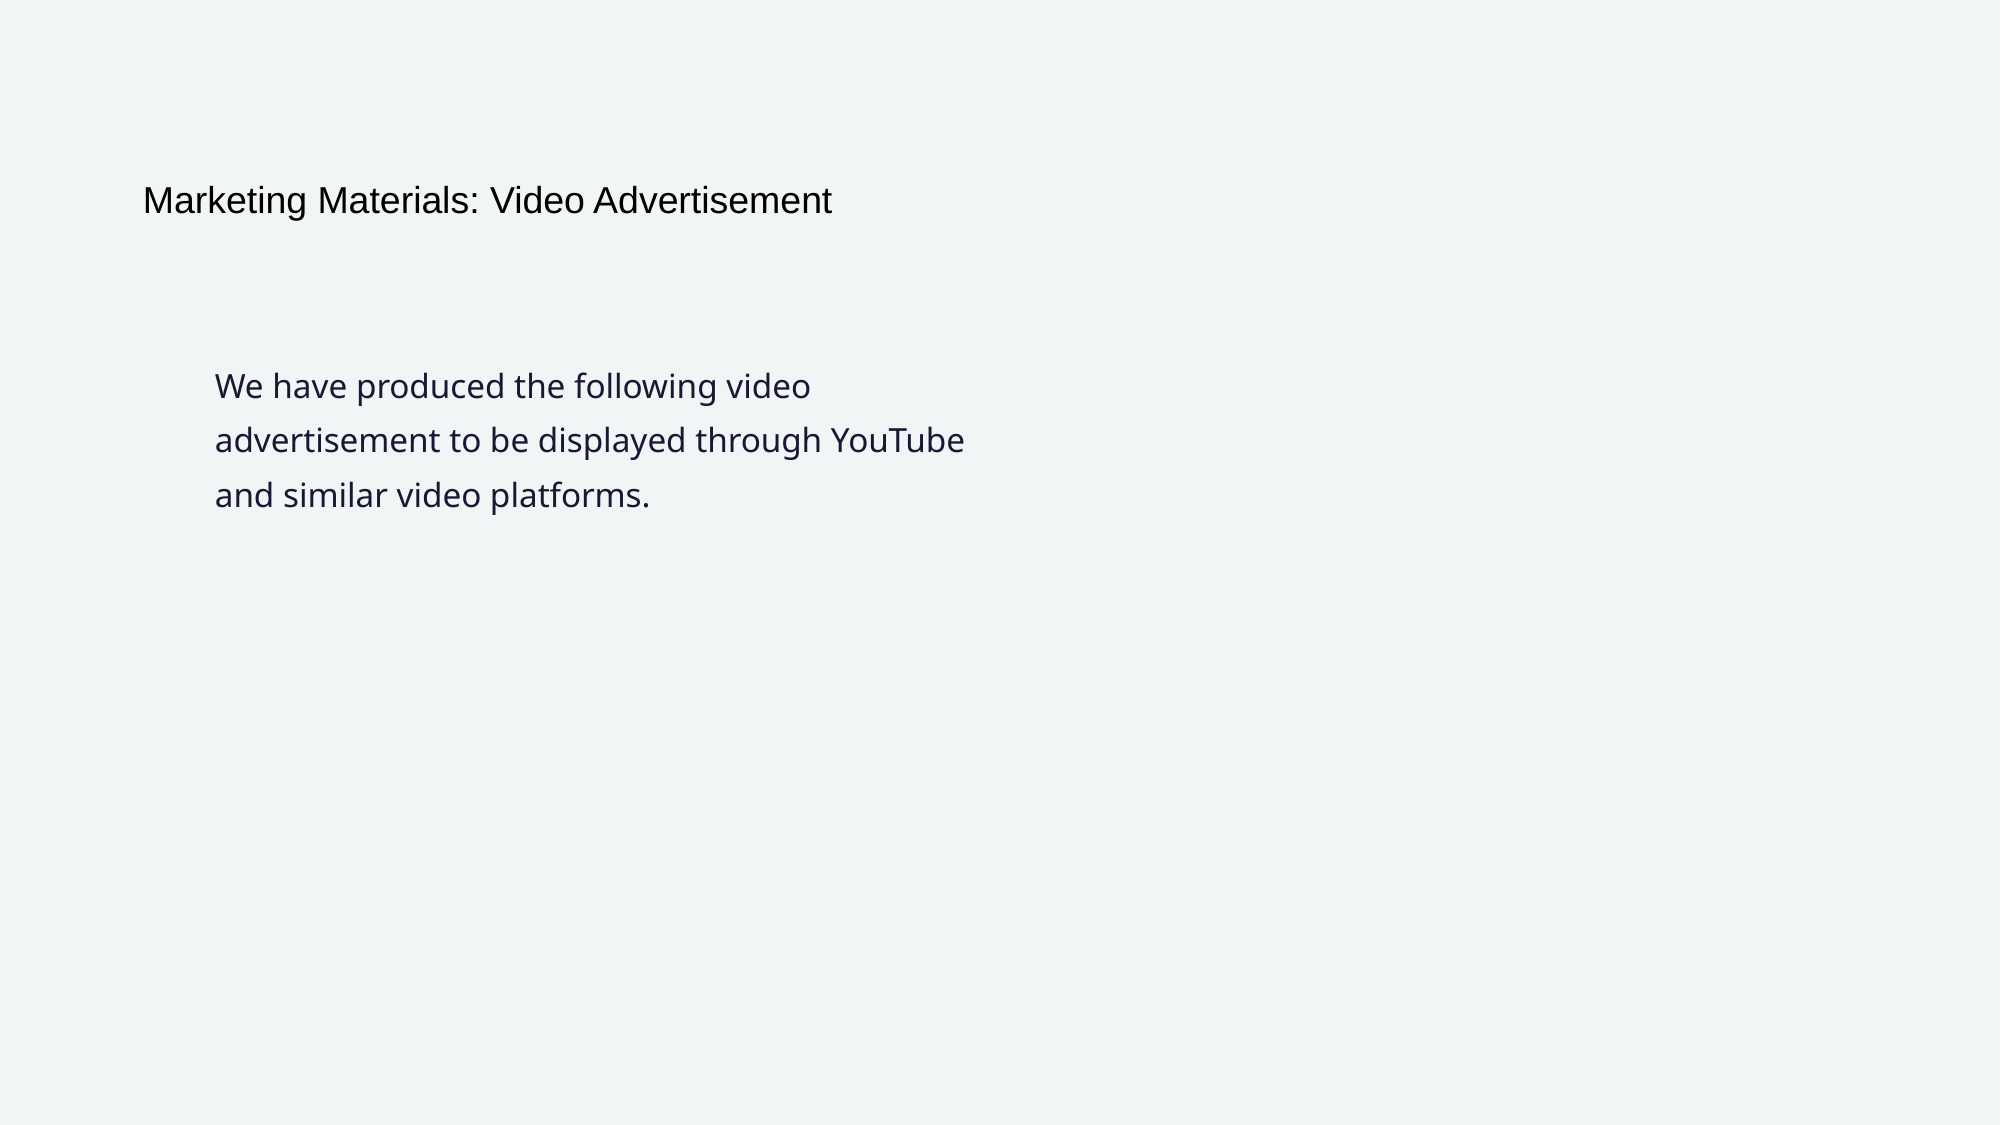

# Marketing Materials: Video Advertisement
We have produced the following video advertisement to be displayed through YouTube and similar video platforms.